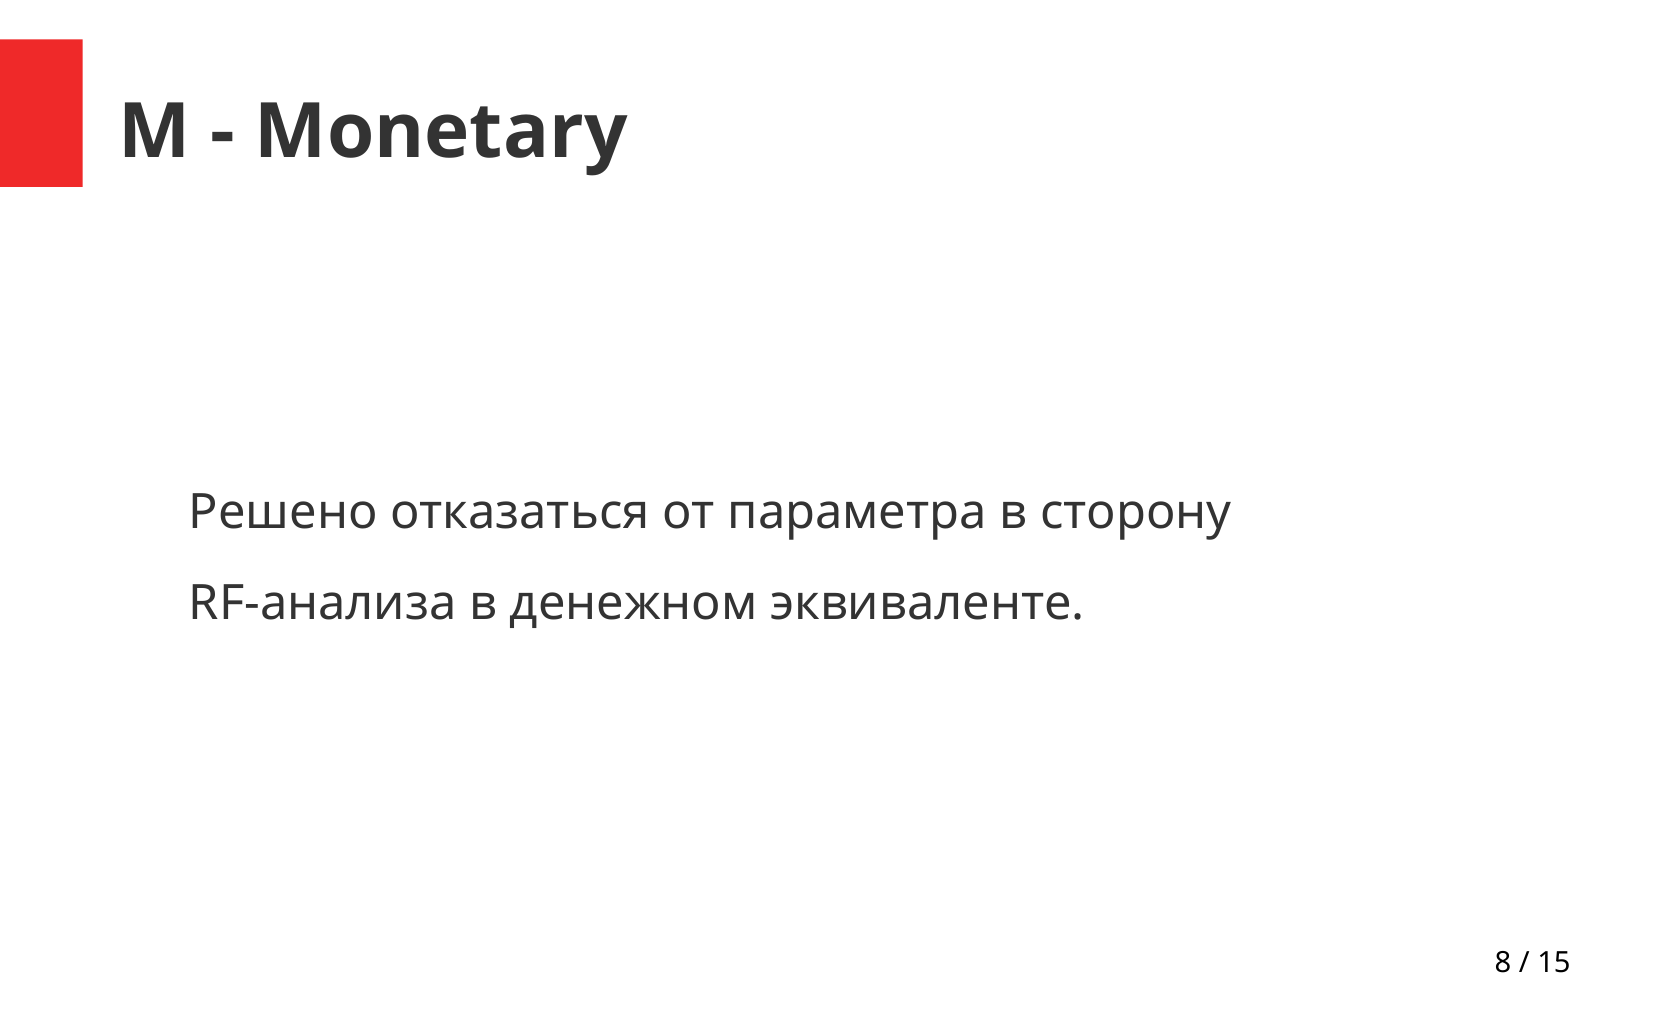

# M - Monetary
Решено отказаться от параметра в сторону
RF-анализа в денежном эквиваленте.
8